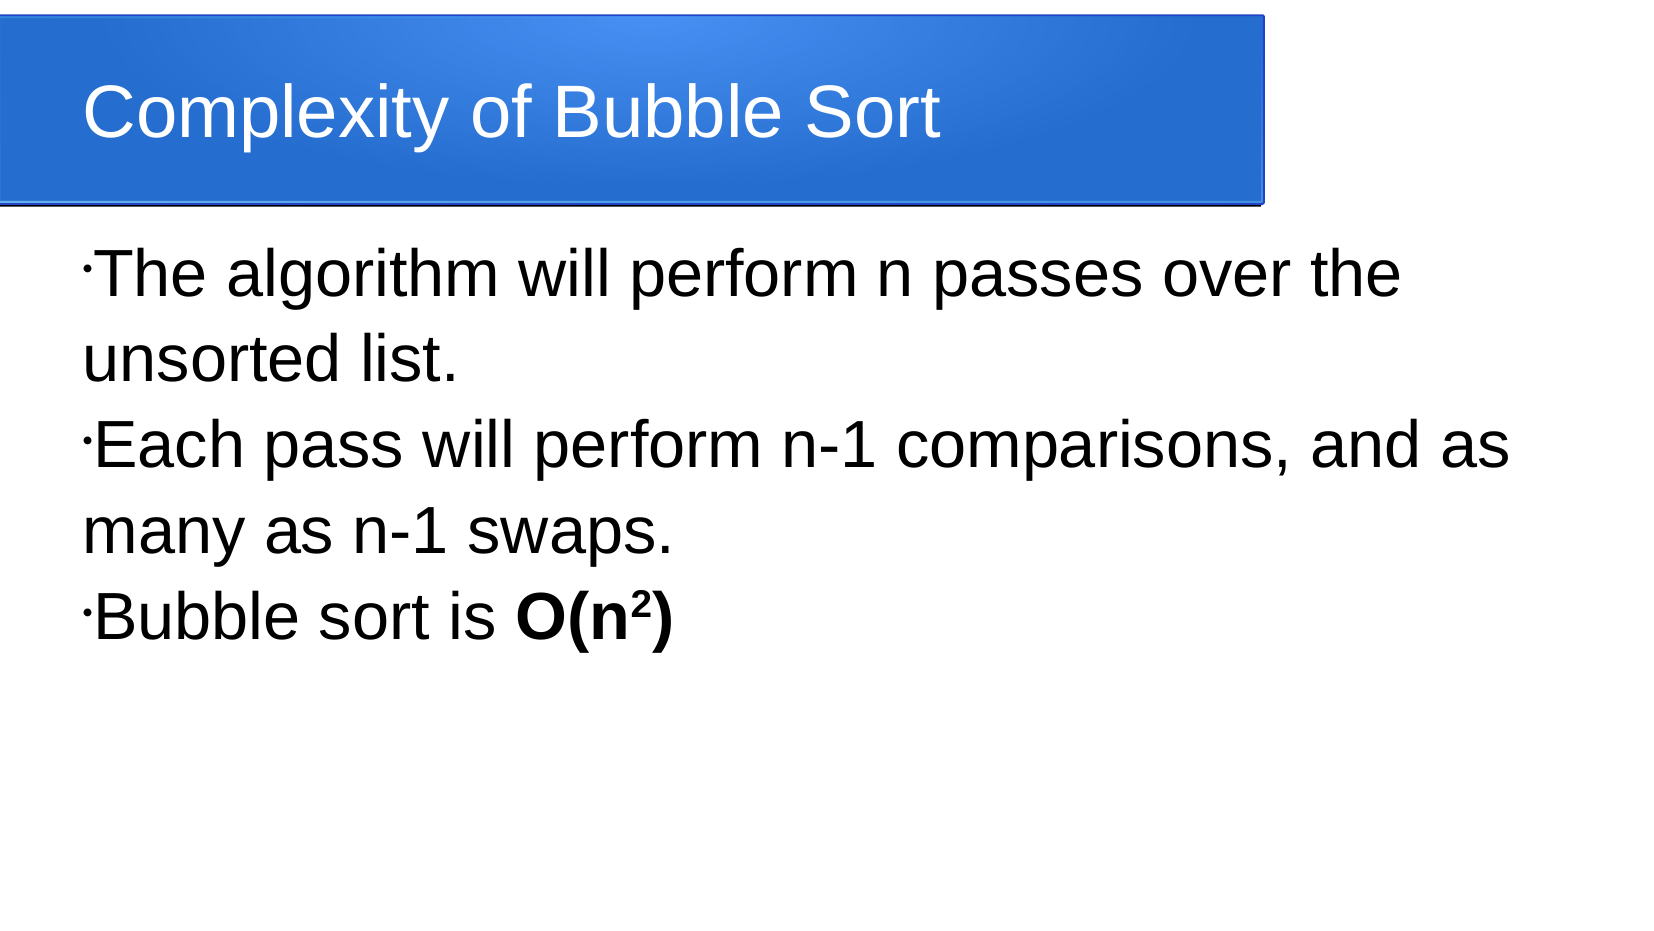

# Complexity of Bubble Sort
The algorithm will perform n passes over the unsorted list.
Each pass will perform n-1 comparisons, and as many as n-1 swaps.
Bubble sort is O(n2)